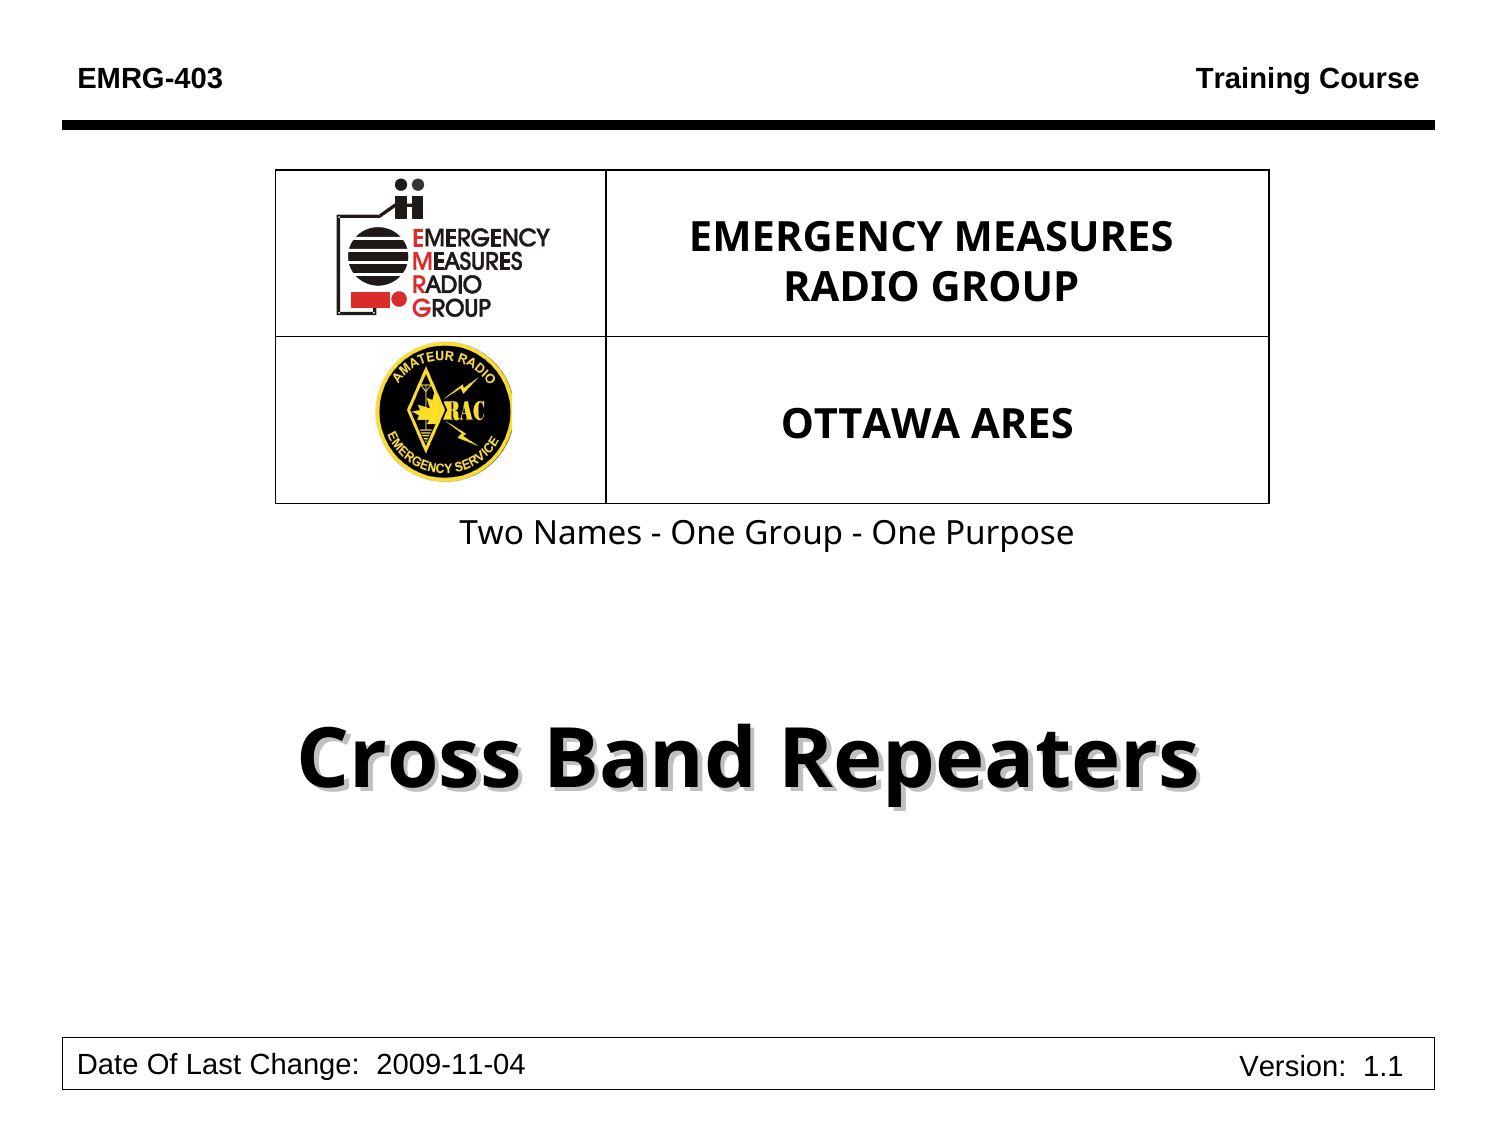

EMRG-403
Training Course
EMERGENCY MEASURES RADIO GROUP
OTTAWA ARES
Two Names - One Group - One Purpose
Cross Band Repeaters
Date Of Last Change: 2009-11-04
Version: 1.1